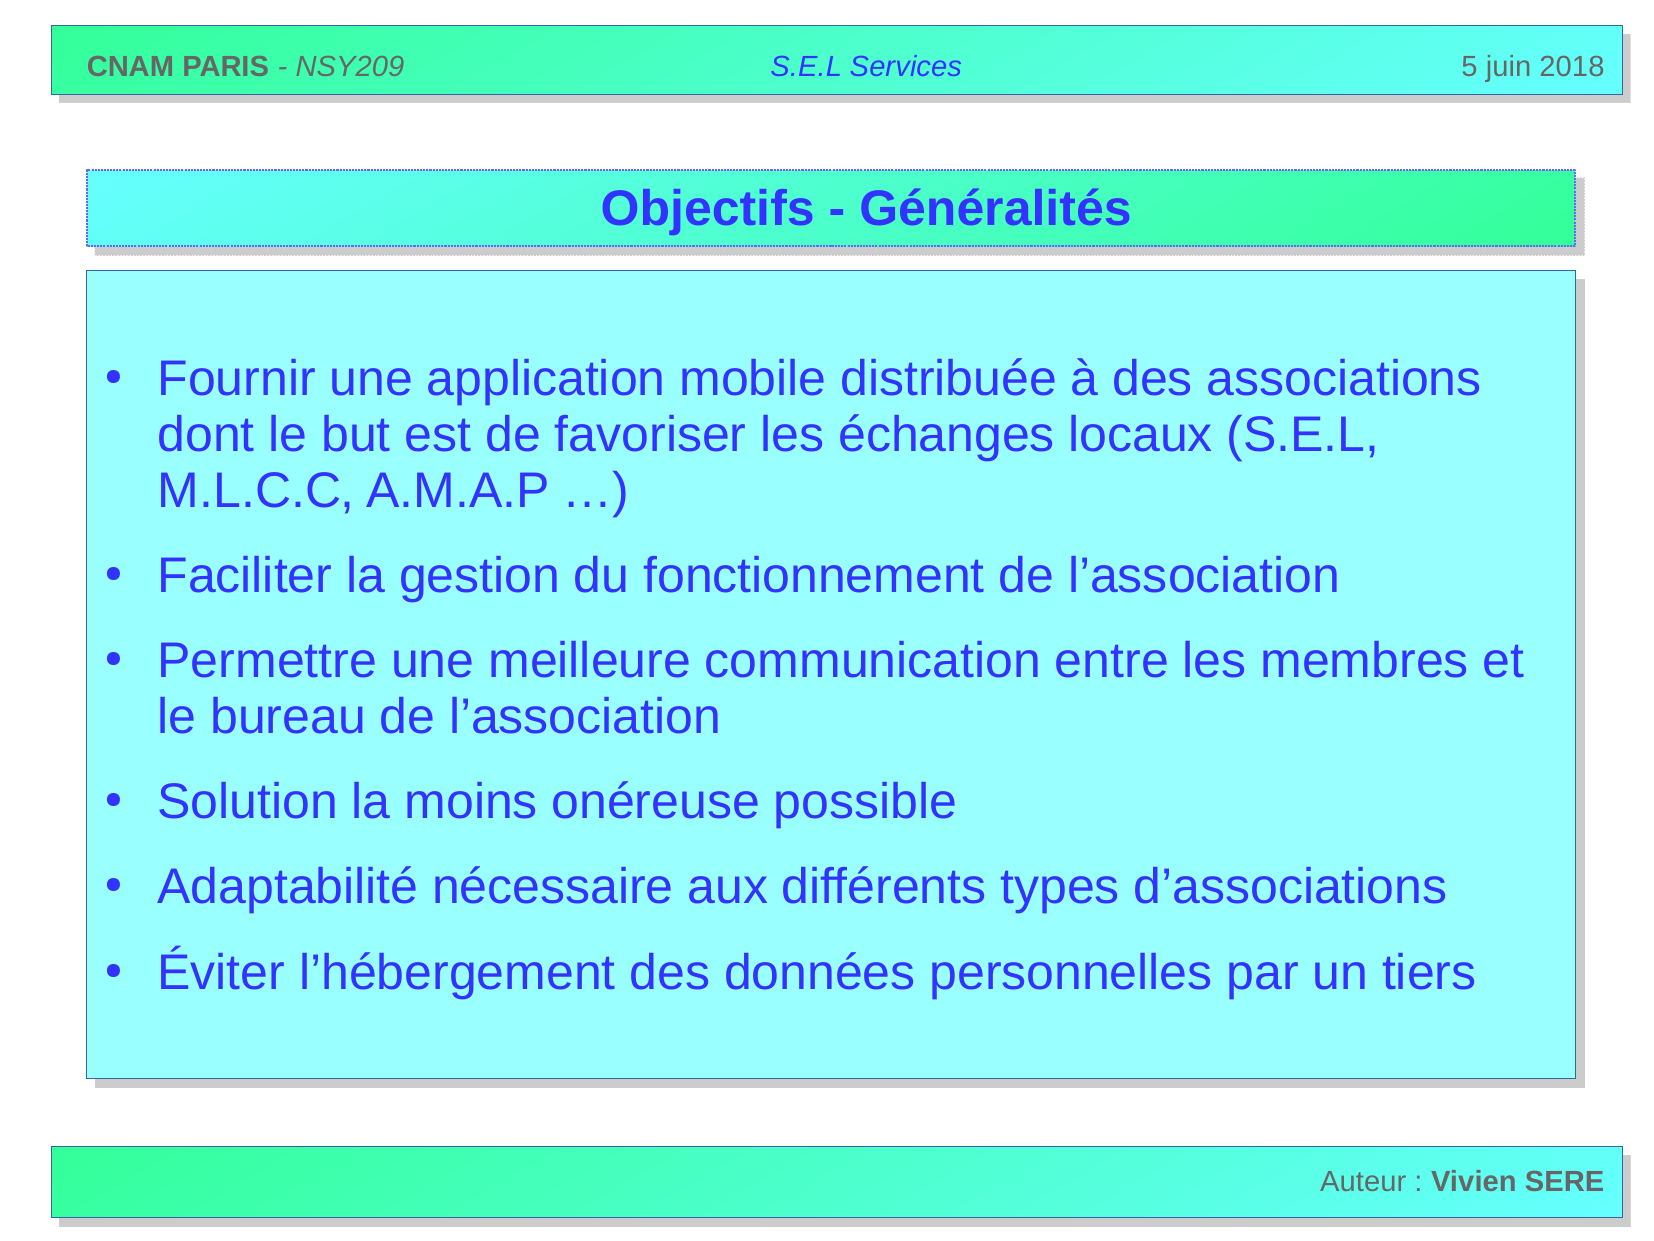

# CNAM PARIS - NSY209
S.E.L Services
5 juin 2018
Objectifs - Généralités
Fournir une application mobile distribuée à des associations dont le but est de favoriser les échanges locaux (S.E.L, M.L.C.C, A.M.A.P …)
Faciliter la gestion du fonctionnement de l’association
Permettre une meilleure communication entre les membres et le bureau de l’association
Solution la moins onéreuse possible
Adaptabilité nécessaire aux différents types d’associations
Éviter l’hébergement des données personnelles par un tiers
Auteur : Vivien SERE